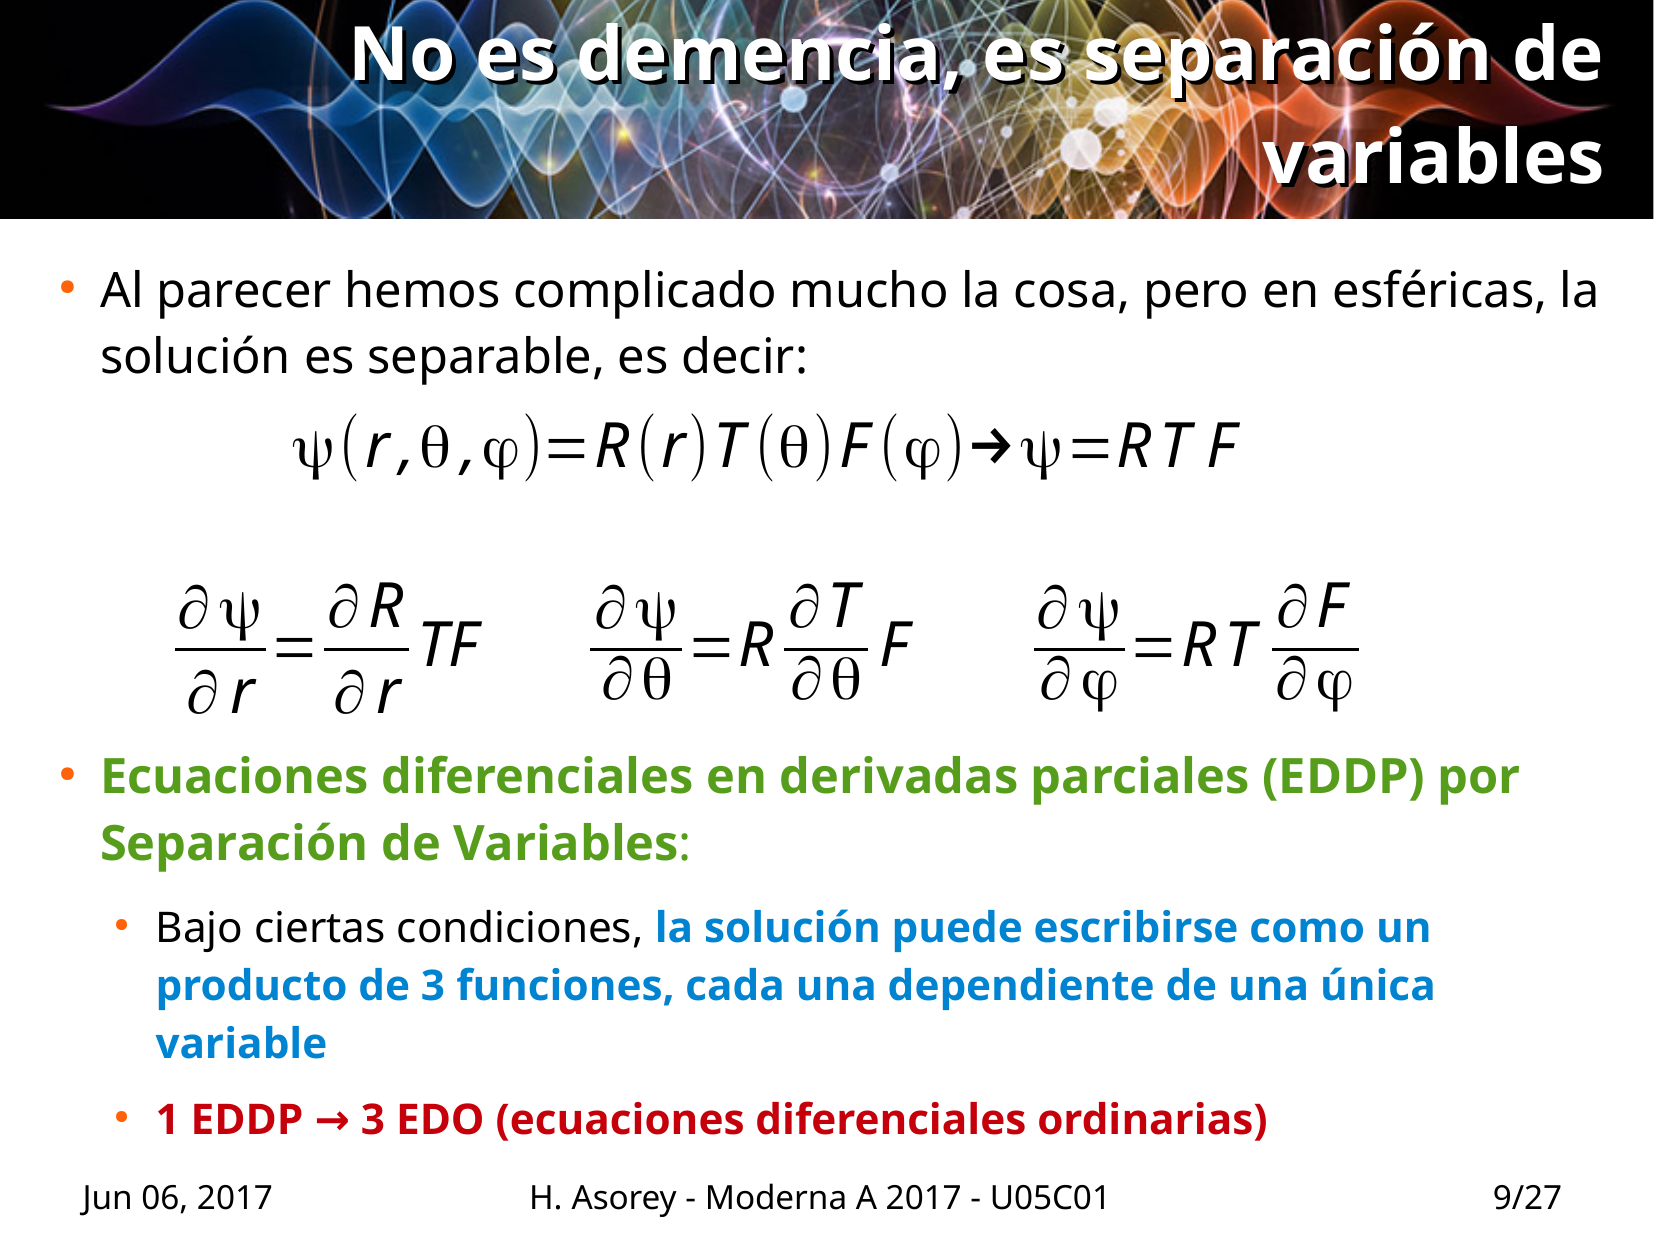

# No es demencia, es separación de variables
Al parecer hemos complicado mucho la cosa, pero en esféricas, la solución es separable, es decir:
Ecuaciones diferenciales en derivadas parciales (EDDP) por Separación de Variables:
Bajo ciertas condiciones, la solución puede escribirse como un producto de 3 funciones, cada una dependiente de una única variable
1 EDDP → 3 EDO (ecuaciones diferenciales ordinarias)
Jun 06, 2017
H. Asorey - Moderna A 2017 - U05C01
9